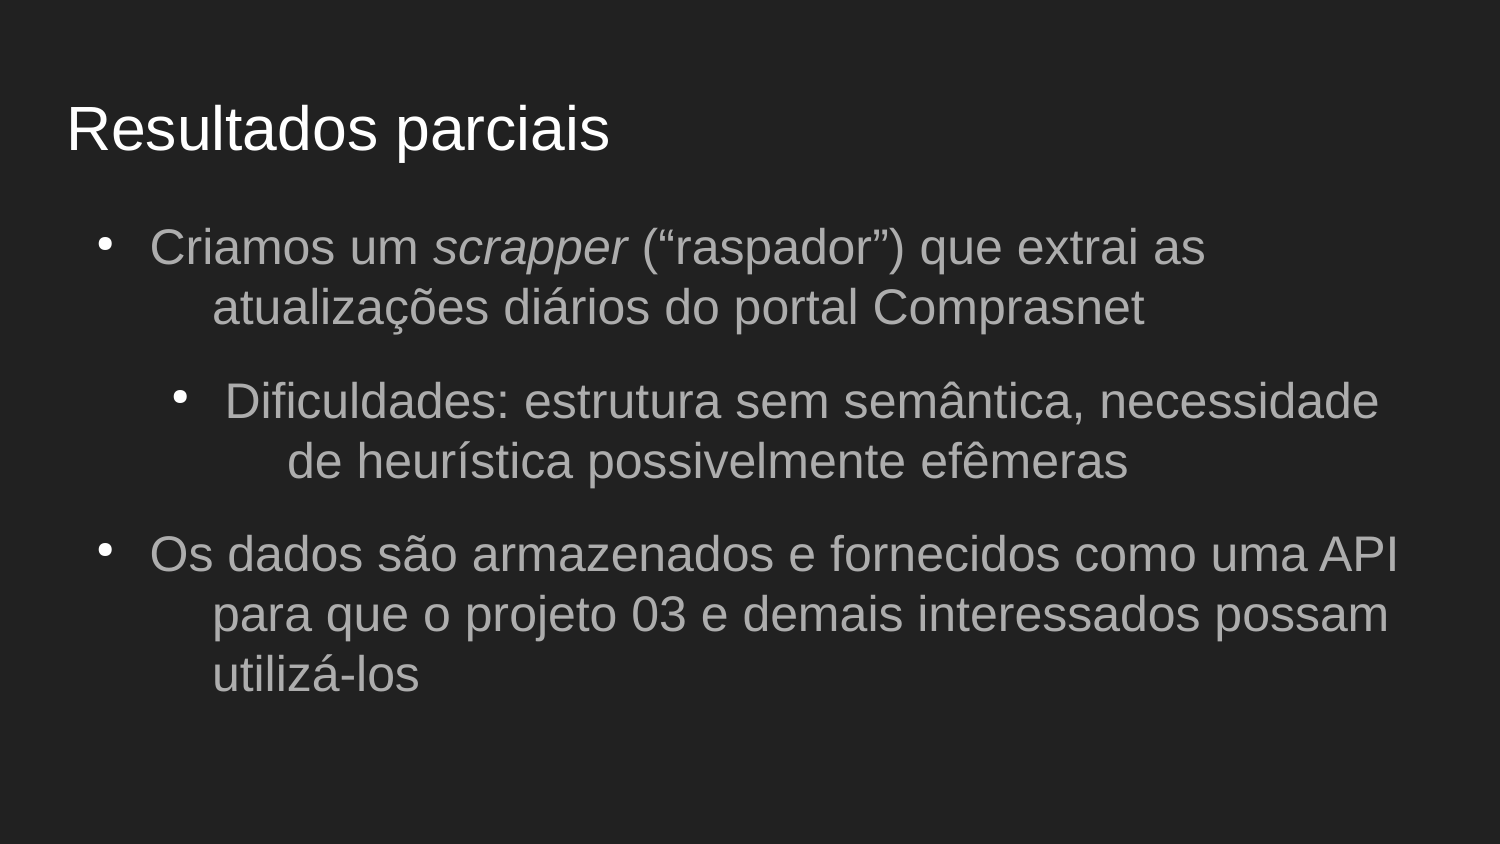

# Resultados parciais
Criamos um scrapper (“raspador”) que extrai as atualizações diários do portal Comprasnet
Dificuldades: estrutura sem semântica, necessidade de heurística possivelmente efêmeras
Os dados são armazenados e fornecidos como uma API para que o projeto 03 e demais interessados possam utilizá-los